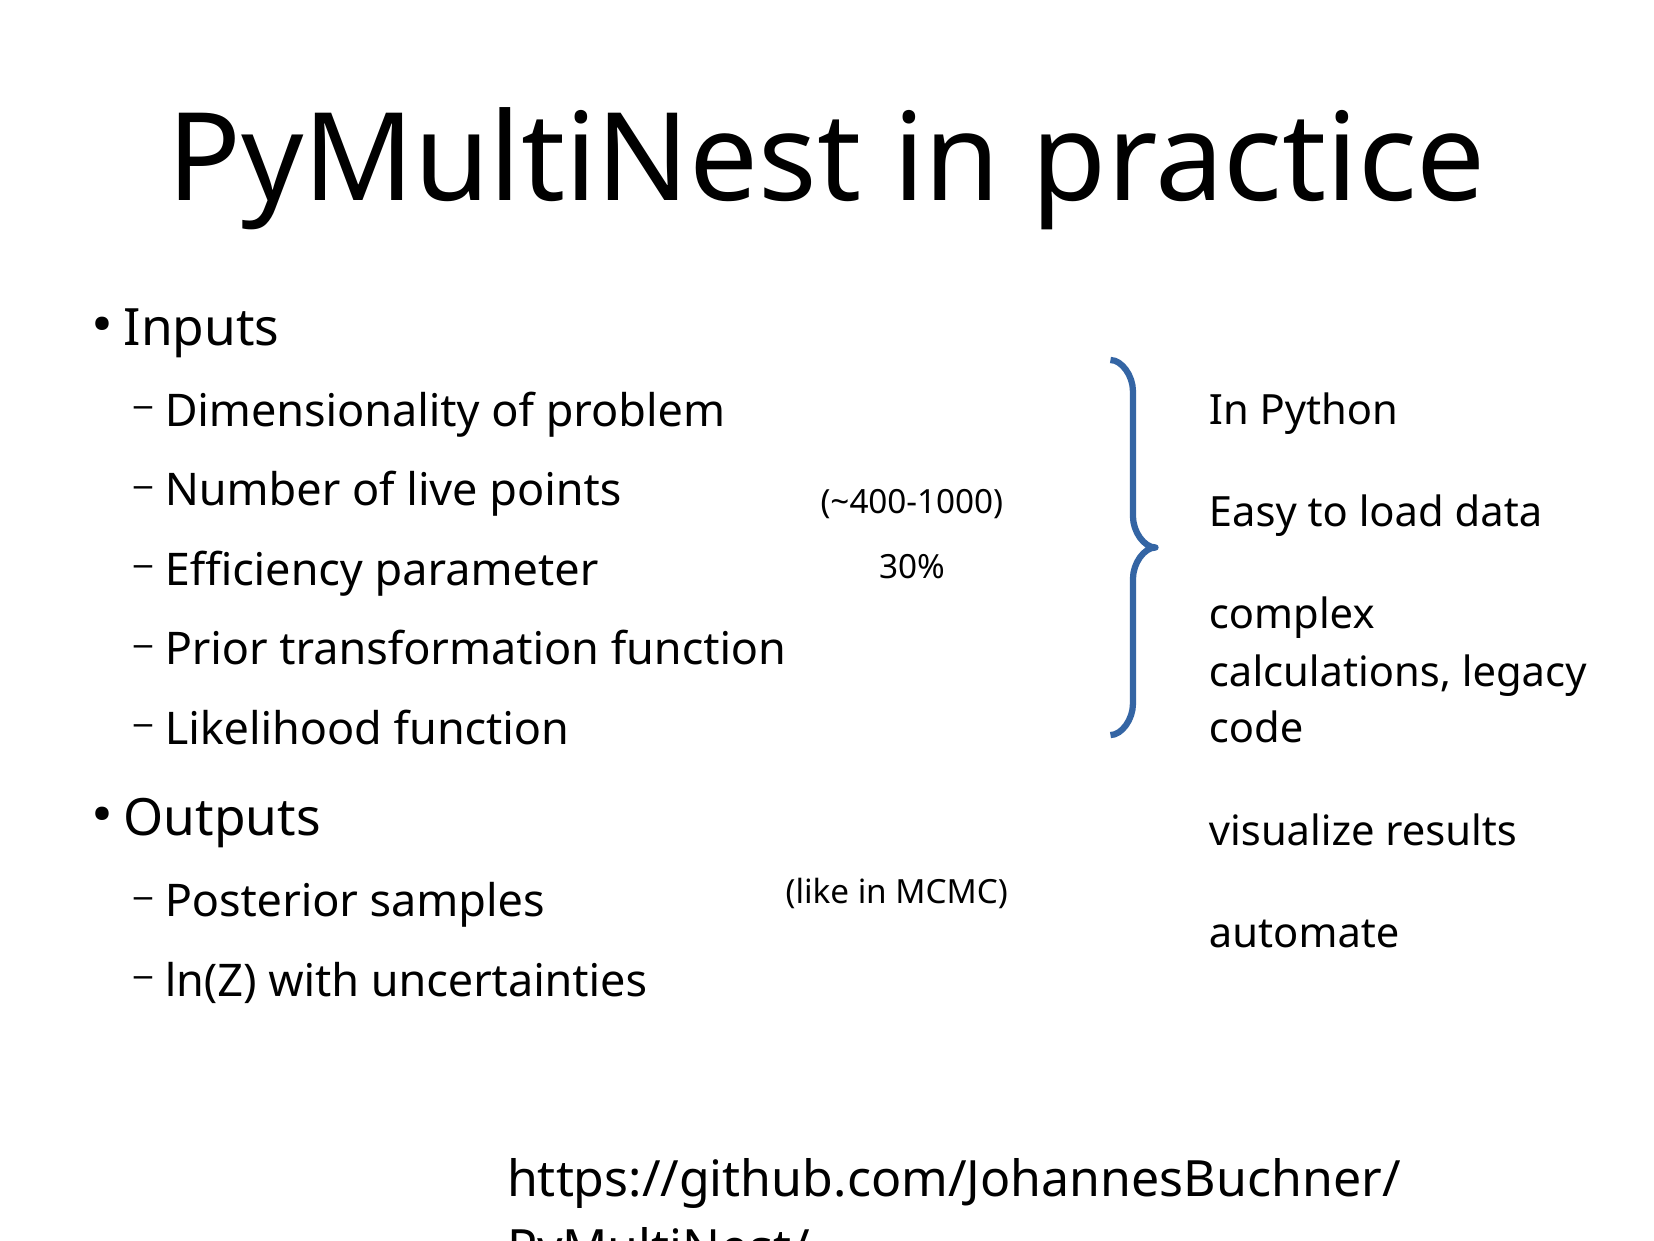

# PyMultiNest in practice
Inputs
Dimensionality of problem
Number of live points
Efficiency parameter
Prior transformation function
Likelihood function
Outputs
Posterior samples
ln(Z) with uncertainties
In Python
Easy to load data
complex calculations, legacy code
visualize results
automate
(~400-1000)
30%
(like in MCMC)
https://github.com/JohannesBuchner/PyMultiNest/